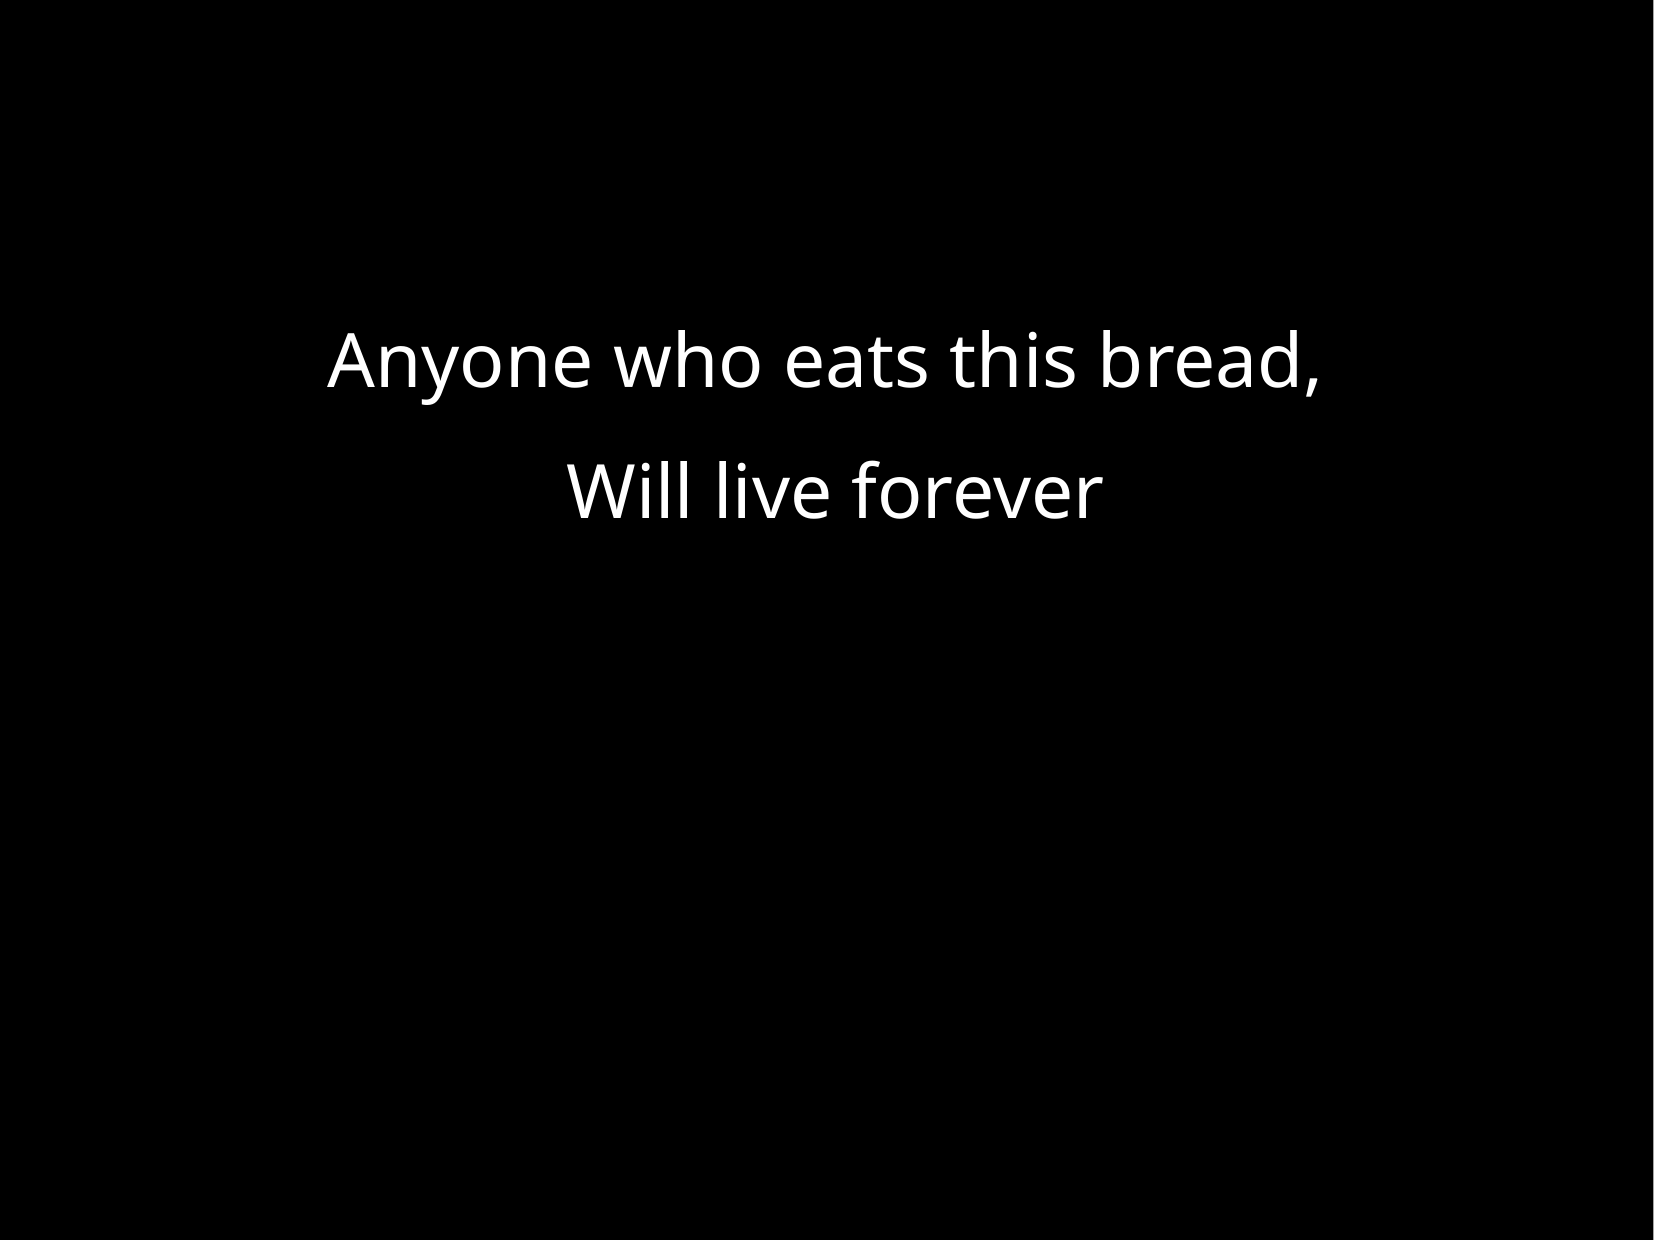

#
Anyone who eats this bread,
Will live forever